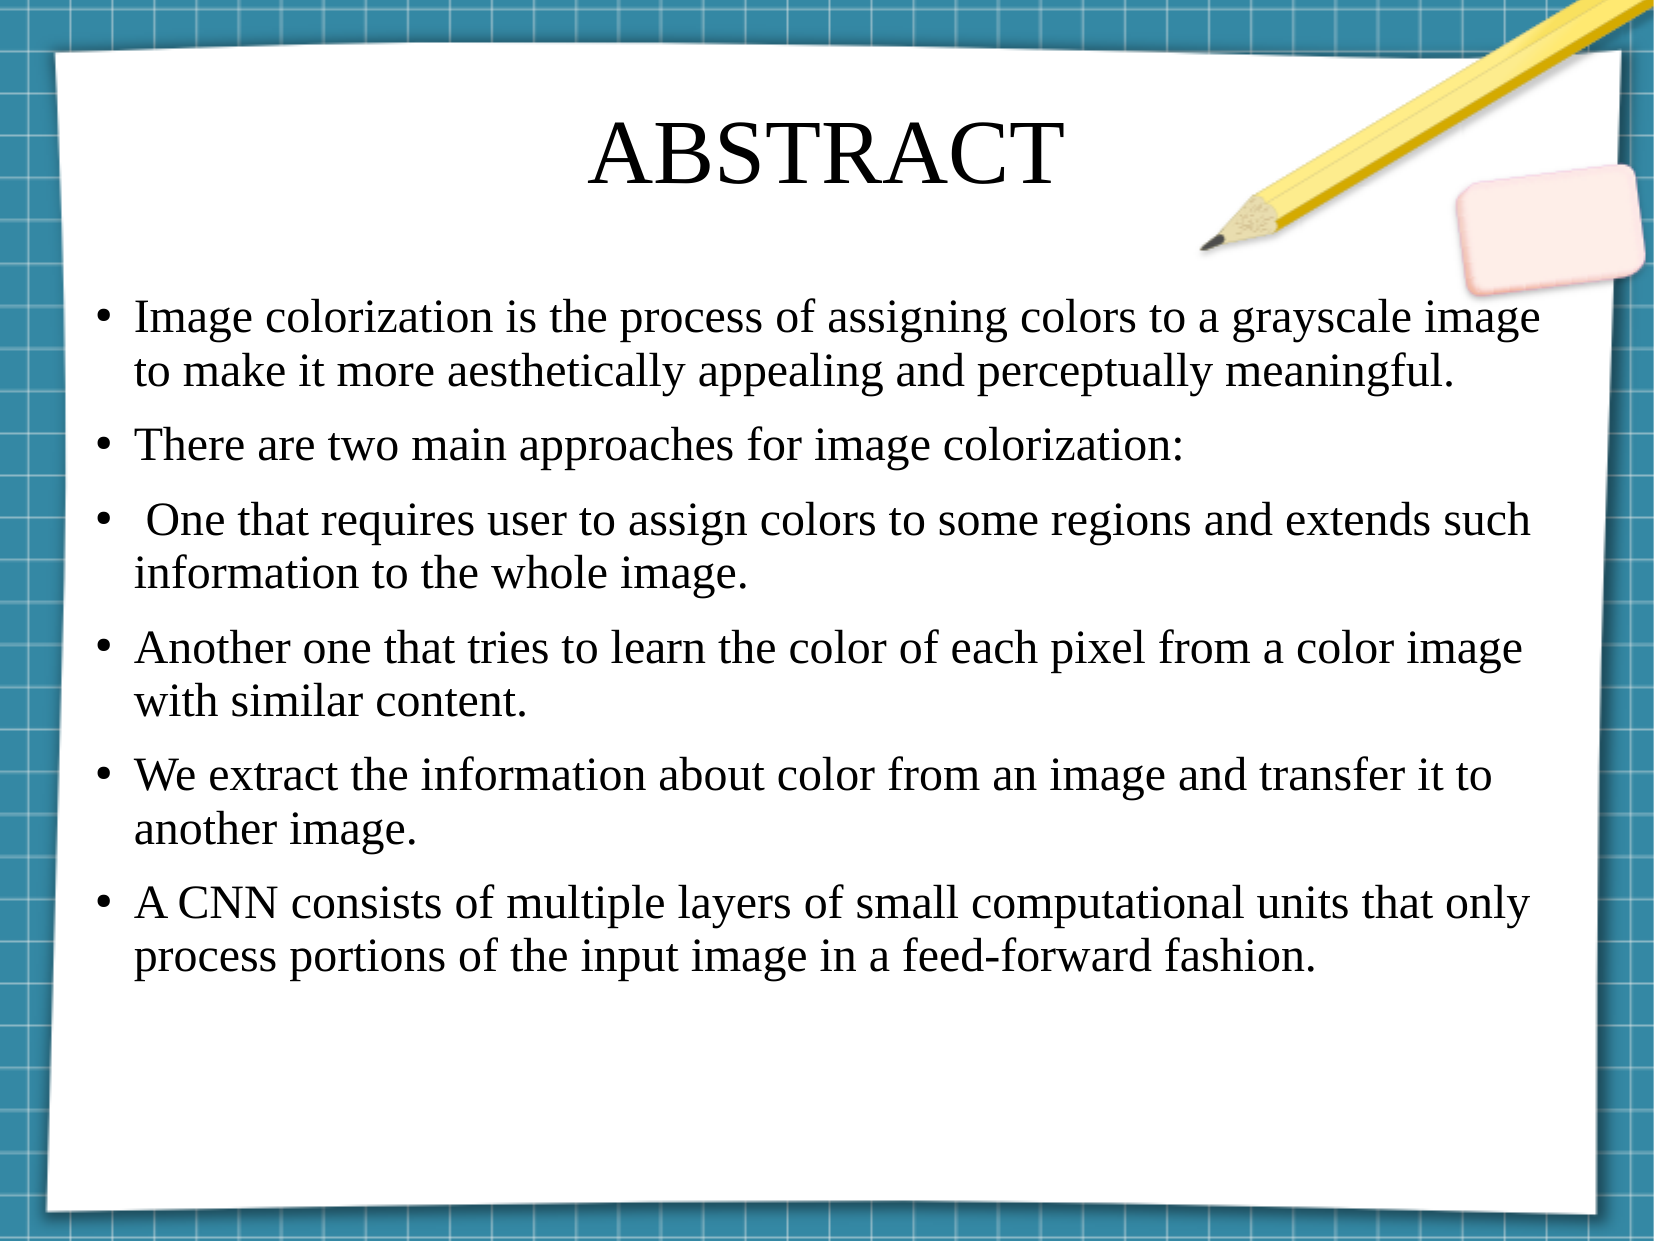

# ABSTRACT
Image colorization is the process of assigning colors to a grayscale image to make it more aesthetically appealing and perceptually meaningful.
There are two main approaches for image colorization:
 One that requires user to assign colors to some regions and extends such information to the whole image.
Another one that tries to learn the color of each pixel from a color image with similar content.
We extract the information about color from an image and transfer it to another image.
A CNN consists of multiple layers of small computational units that only process portions of the input image in a feed-forward fashion.